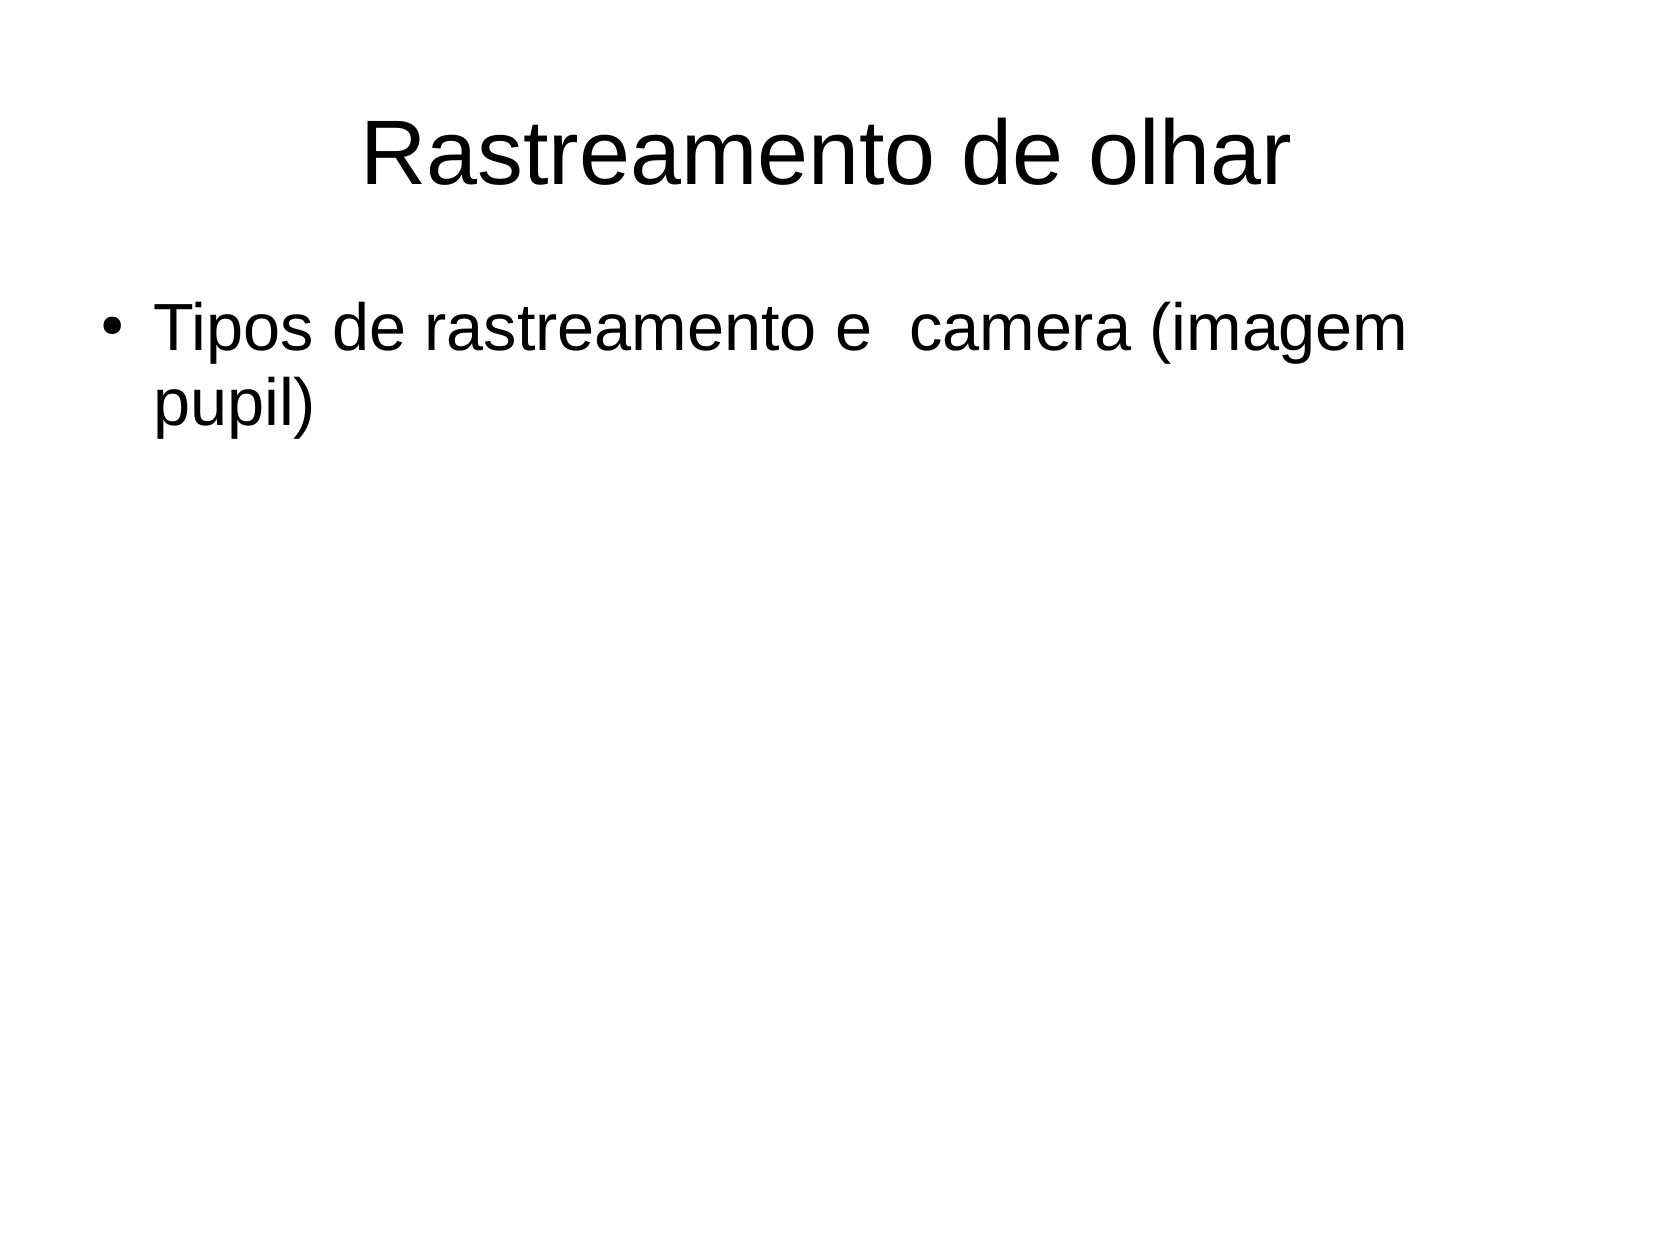

# Rastreamento de olhar
Tipos de rastreamento e camera (imagem pupil)